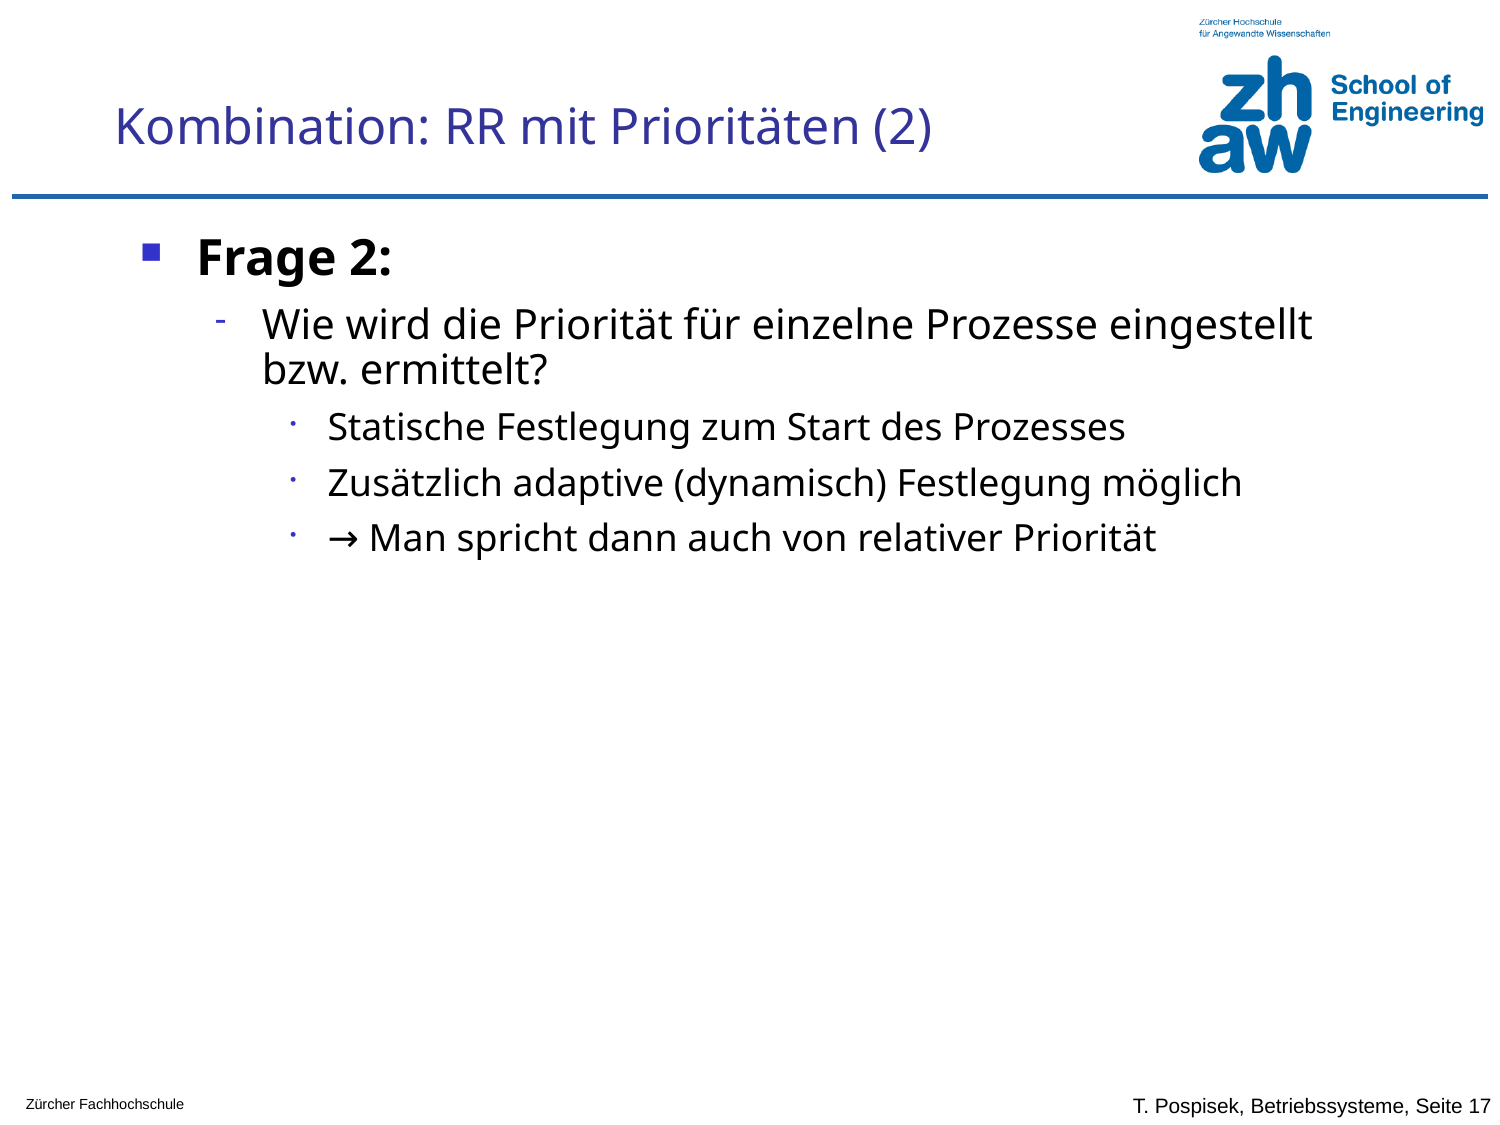

# Kombination: RR mit Prioritäten (2)
Frage 2:
Wie wird die Priorität für einzelne Prozesse eingestellt bzw. ermittelt?
Statische Festlegung zum Start des Prozesses
Zusätzlich adaptive (dynamisch) Festlegung möglich
→ Man spricht dann auch von relativer Priorität